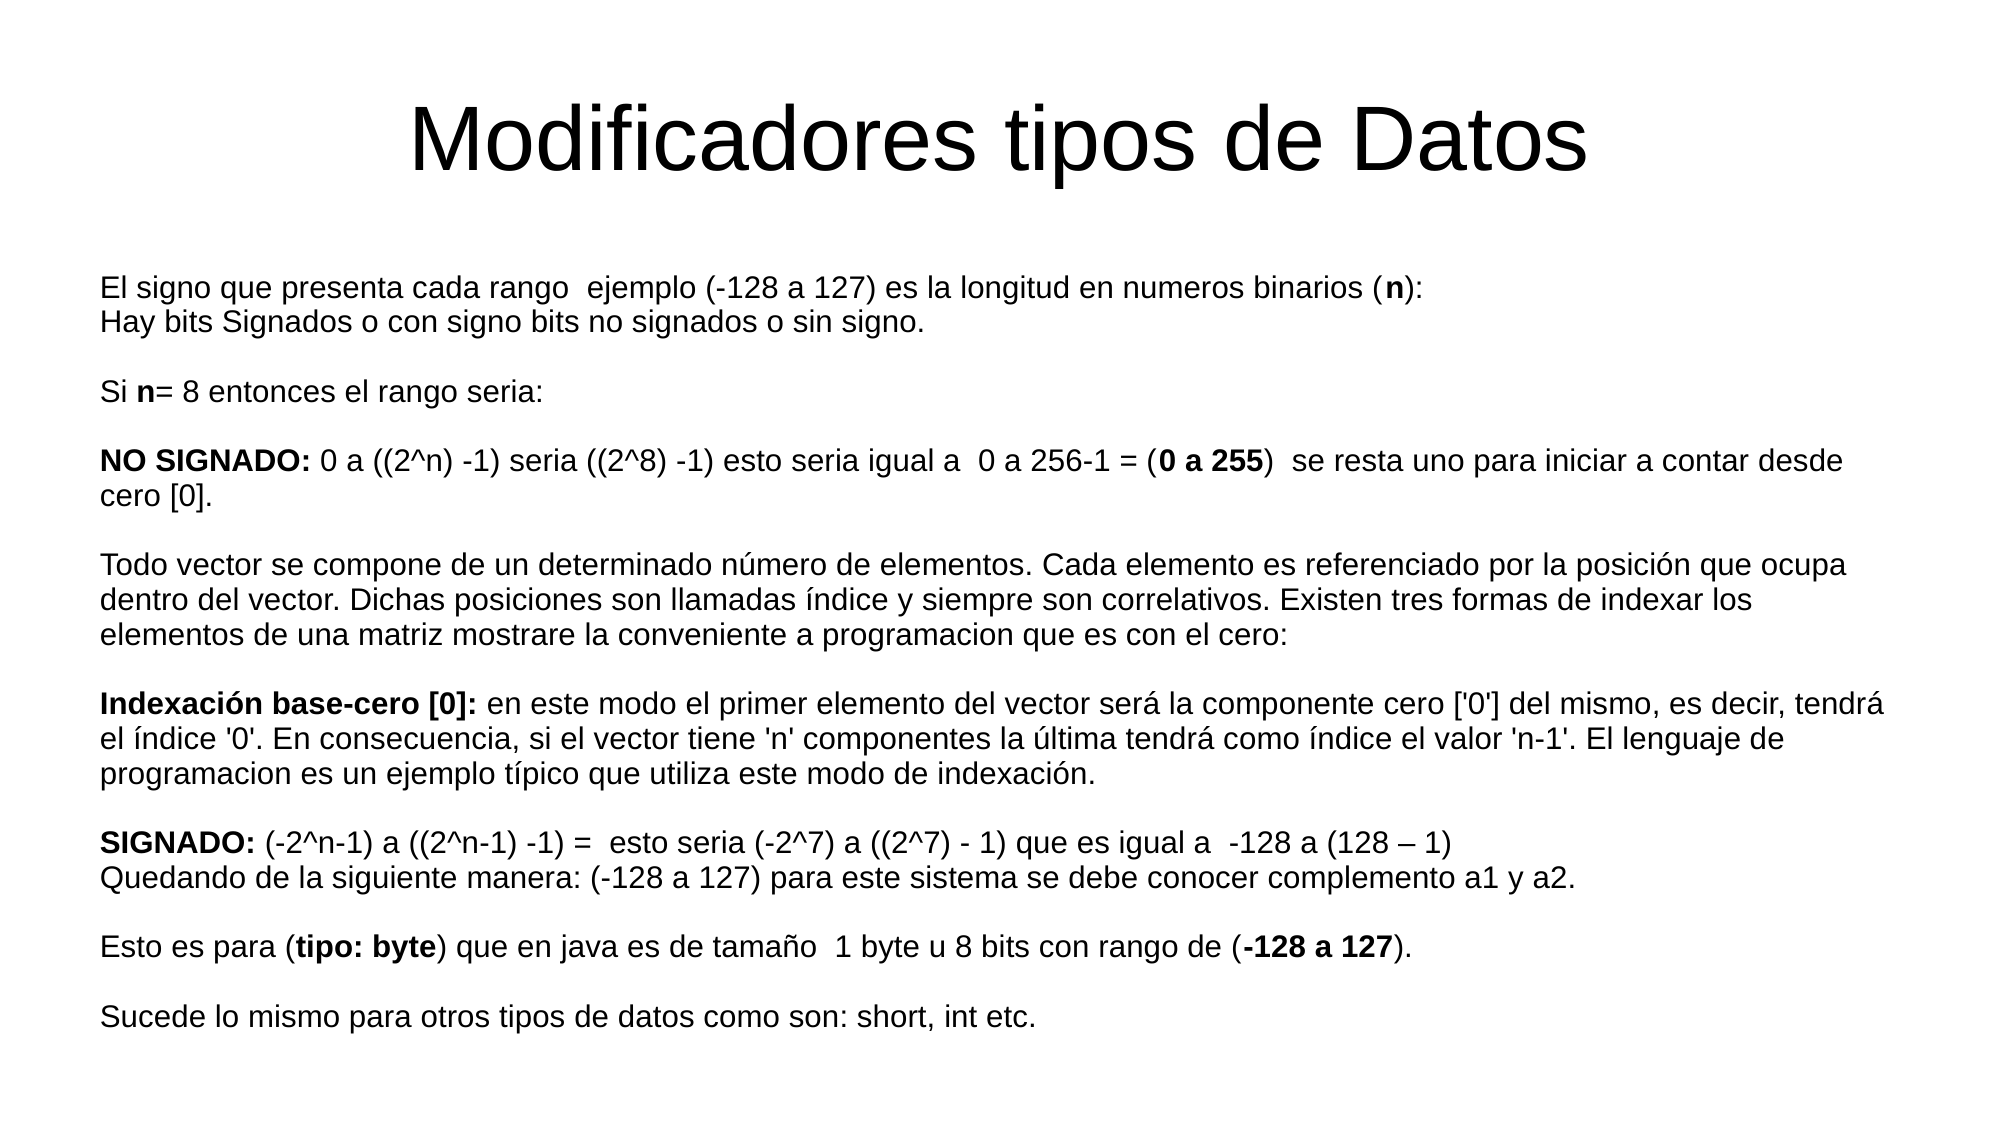

# Modificadores tipos de Datos
El signo que presenta cada rango ejemplo (-128 a 127) es la longitud en numeros binarios (n):
Hay bits Signados o con signo bits no signados o sin signo.
Si n= 8 entonces el rango seria:
NO SIGNADO: 0 a ((2^n) -1) seria ((2^8) -1) esto seria igual a 0 a 256-1 = (0 a 255) se resta uno para iniciar a contar desde cero [0].
Todo vector se compone de un determinado número de elementos. Cada elemento es referenciado por la posición que ocupa dentro del vector. Dichas posiciones son llamadas índice y siempre son correlativos. Existen tres formas de indexar los elementos de una matriz mostrare la conveniente a programacion que es con el cero:
Indexación base-cero [0]: en este modo el primer elemento del vector será la componente cero ['0'] del mismo, es decir, tendrá el índice '0'. En consecuencia, si el vector tiene 'n' componentes la última tendrá como índice el valor 'n-1'. El lenguaje de programacion es un ejemplo típico que utiliza este modo de indexación.
SIGNADO: (-2^n-1) a ((2^n-1) -1) = esto seria (-2^7) a ((2^7) - 1) que es igual a -128 a (128 – 1)
Quedando de la siguiente manera: (-128 a 127) para este sistema se debe conocer complemento a1 y a2.
Esto es para (tipo: byte) que en java es de tamaño 1 byte u 8 bits con rango de (-128 a 127).
Sucede lo mismo para otros tipos de datos como son: short, int etc.